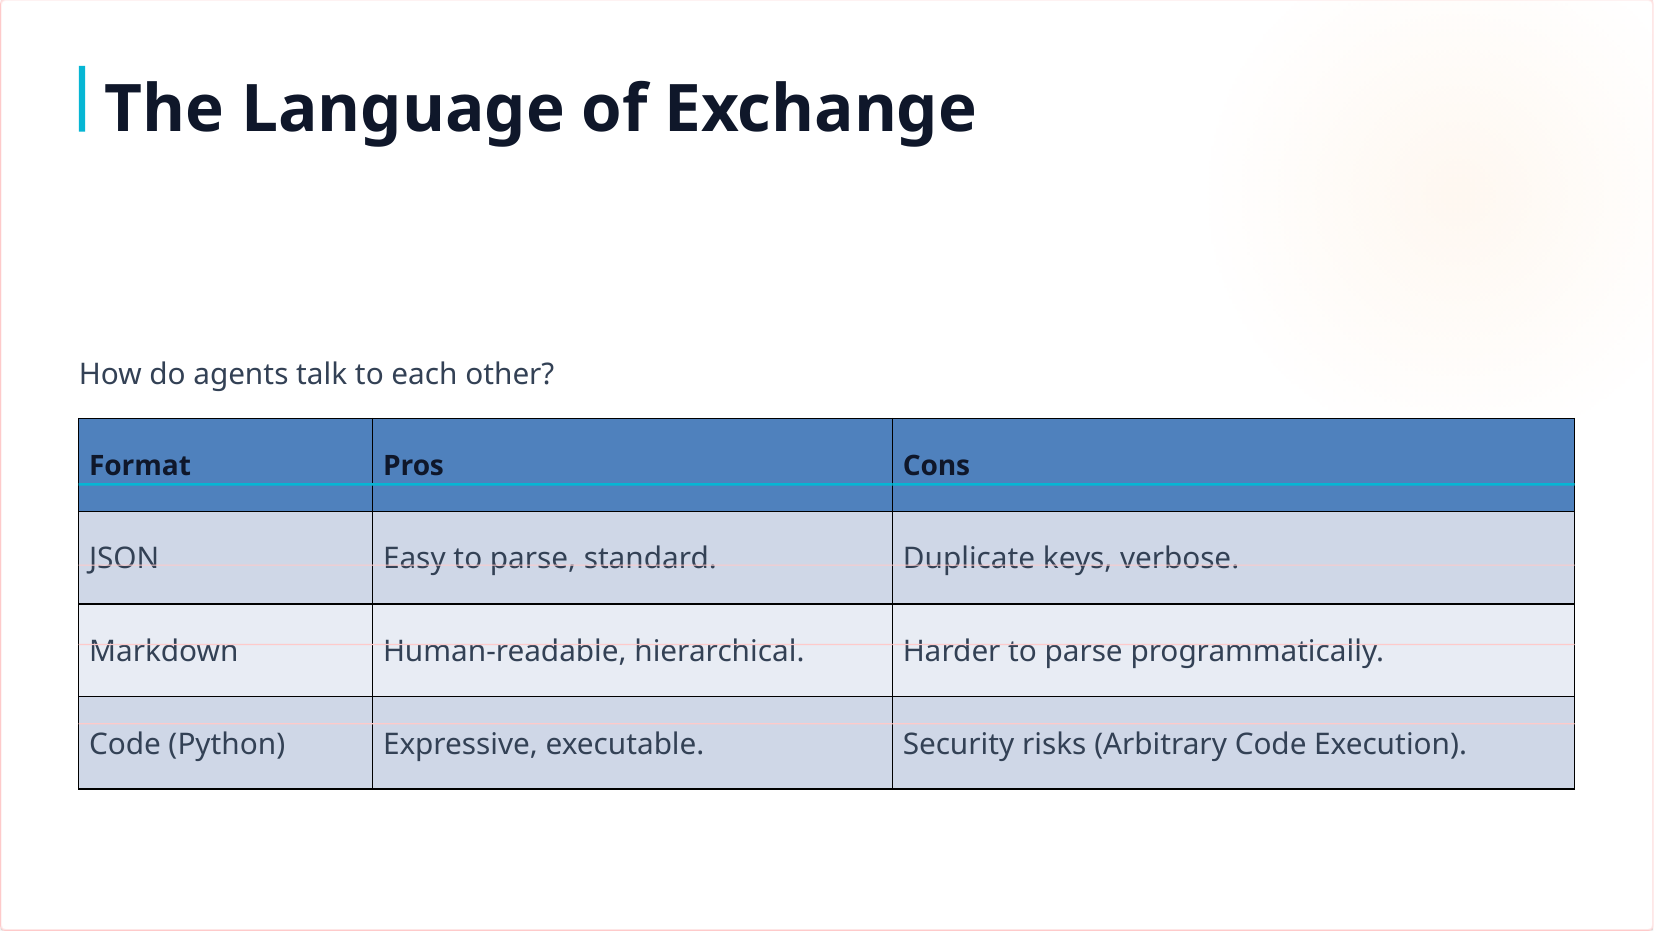

The Language of Exchange
How do agents talk to each other?
| Format | Pros | Cons |
| --- | --- | --- |
| JSON | Easy to parse, standard. | Duplicate keys, verbose. |
| Markdown | Human-readable, hierarchical. | Harder to parse programmatically. |
| Code (Python) | Expressive, executable. | Security risks (Arbitrary Code Execution). |